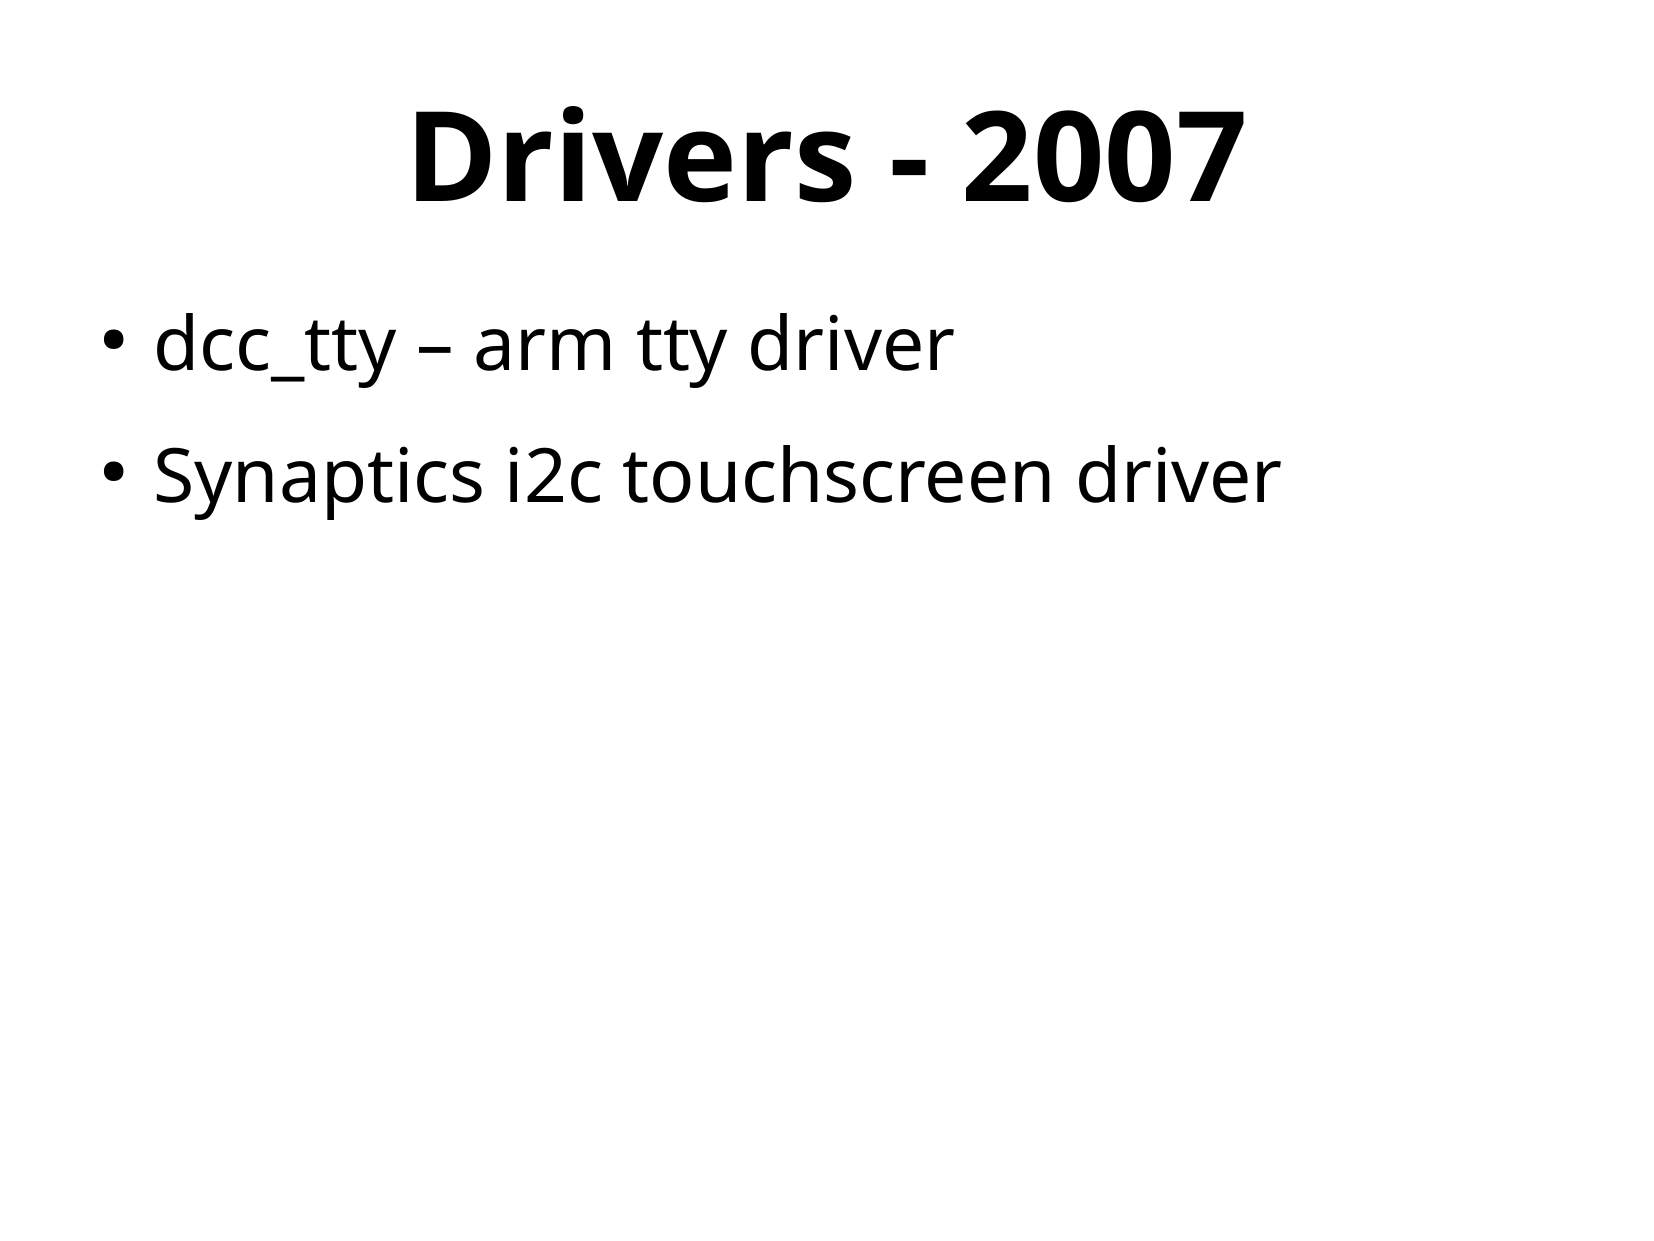

Drivers - 2007
# dcc_tty – arm tty driver
Synaptics i2c touchscreen driver